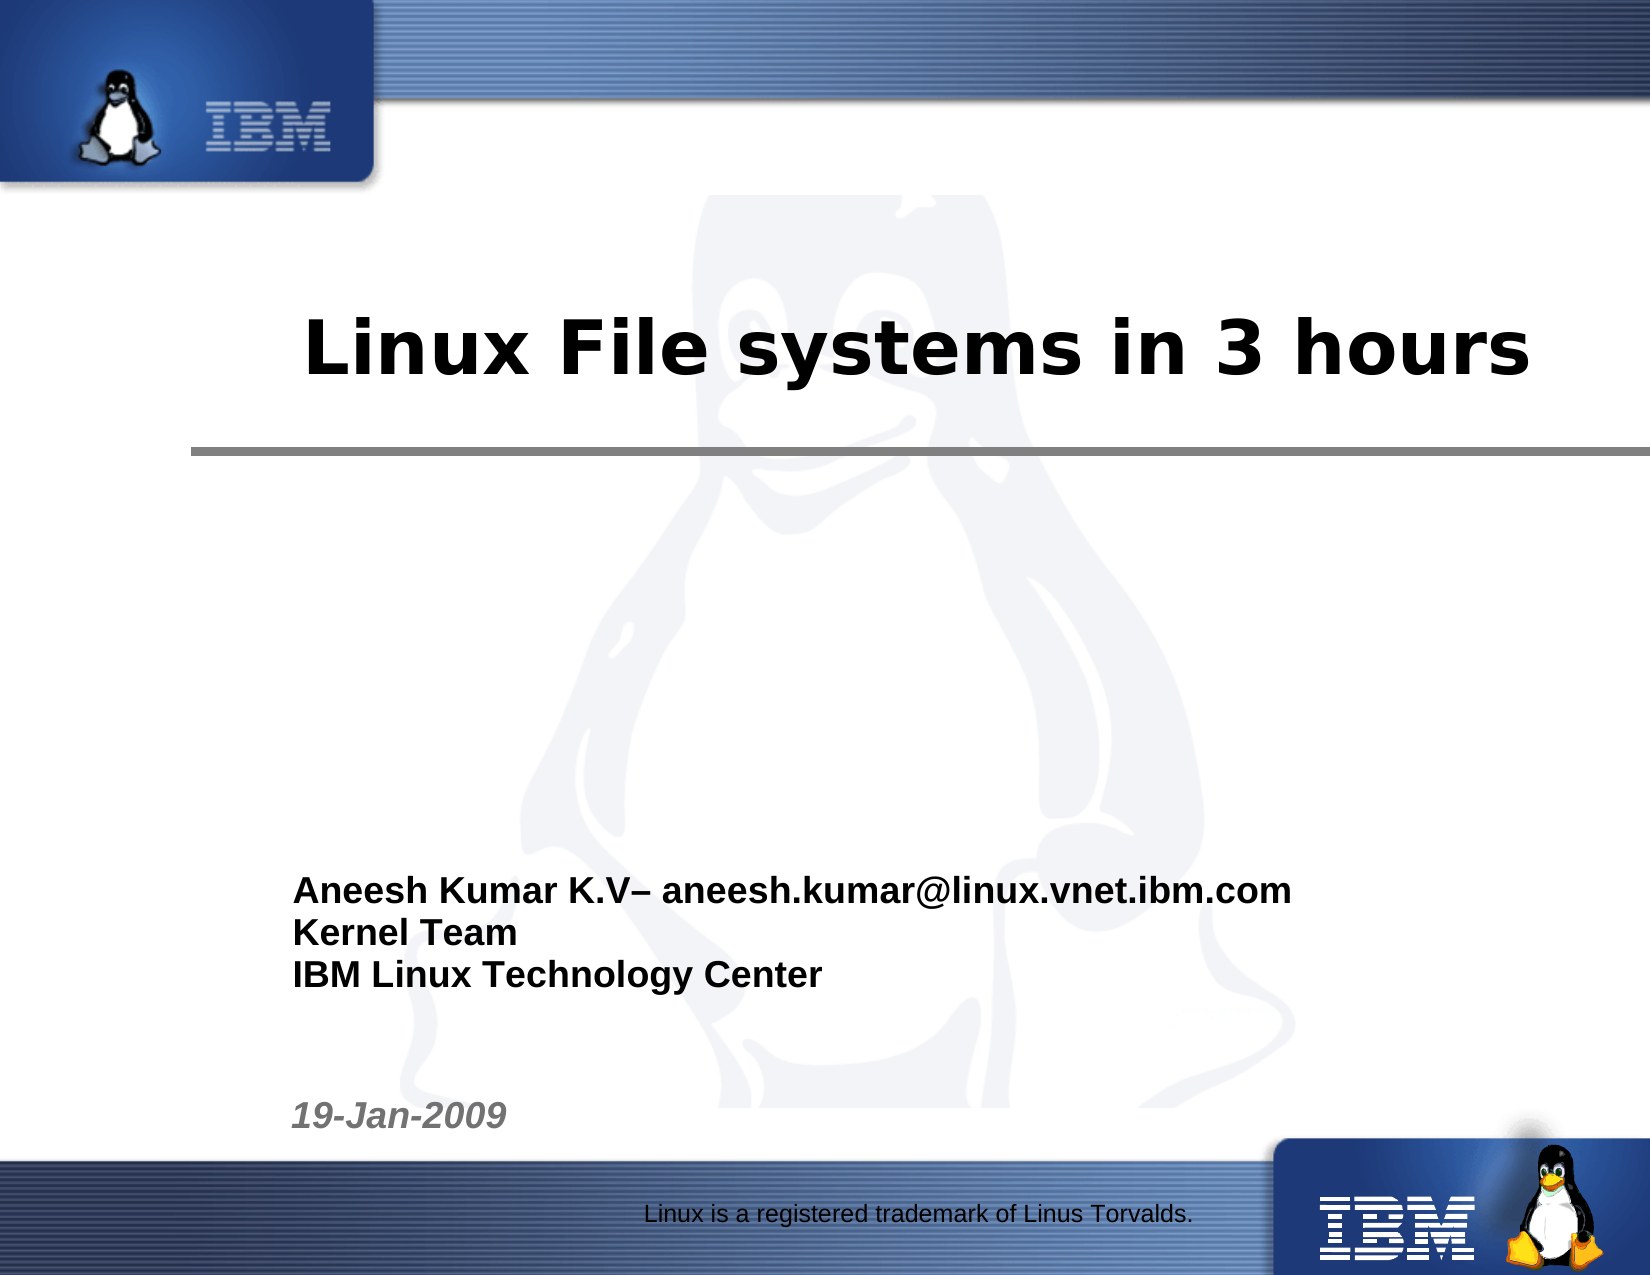

# Linux File systems in 3 hours
Aneesh Kumar K.V– aneesh.kumar@linux.vnet.ibm.com
Kernel Team
IBM Linux Technology Center
19-Jan-2009
Linux is a registered trademark of Linus Torvalds.